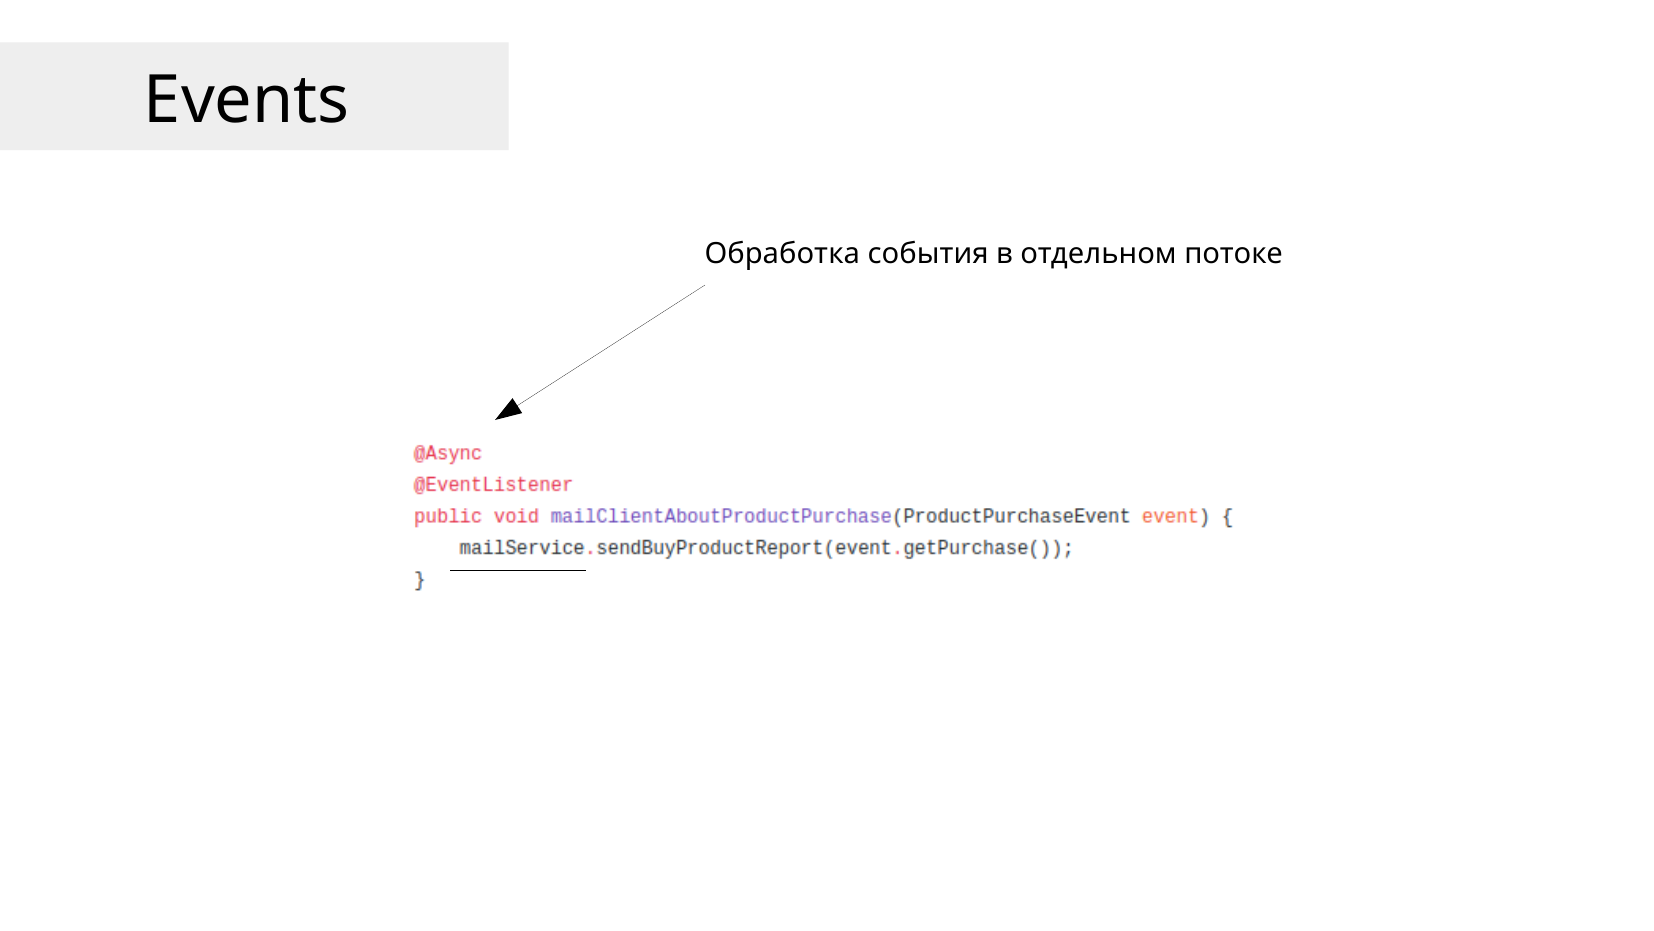

# Events
Обработка события в отдельном потоке